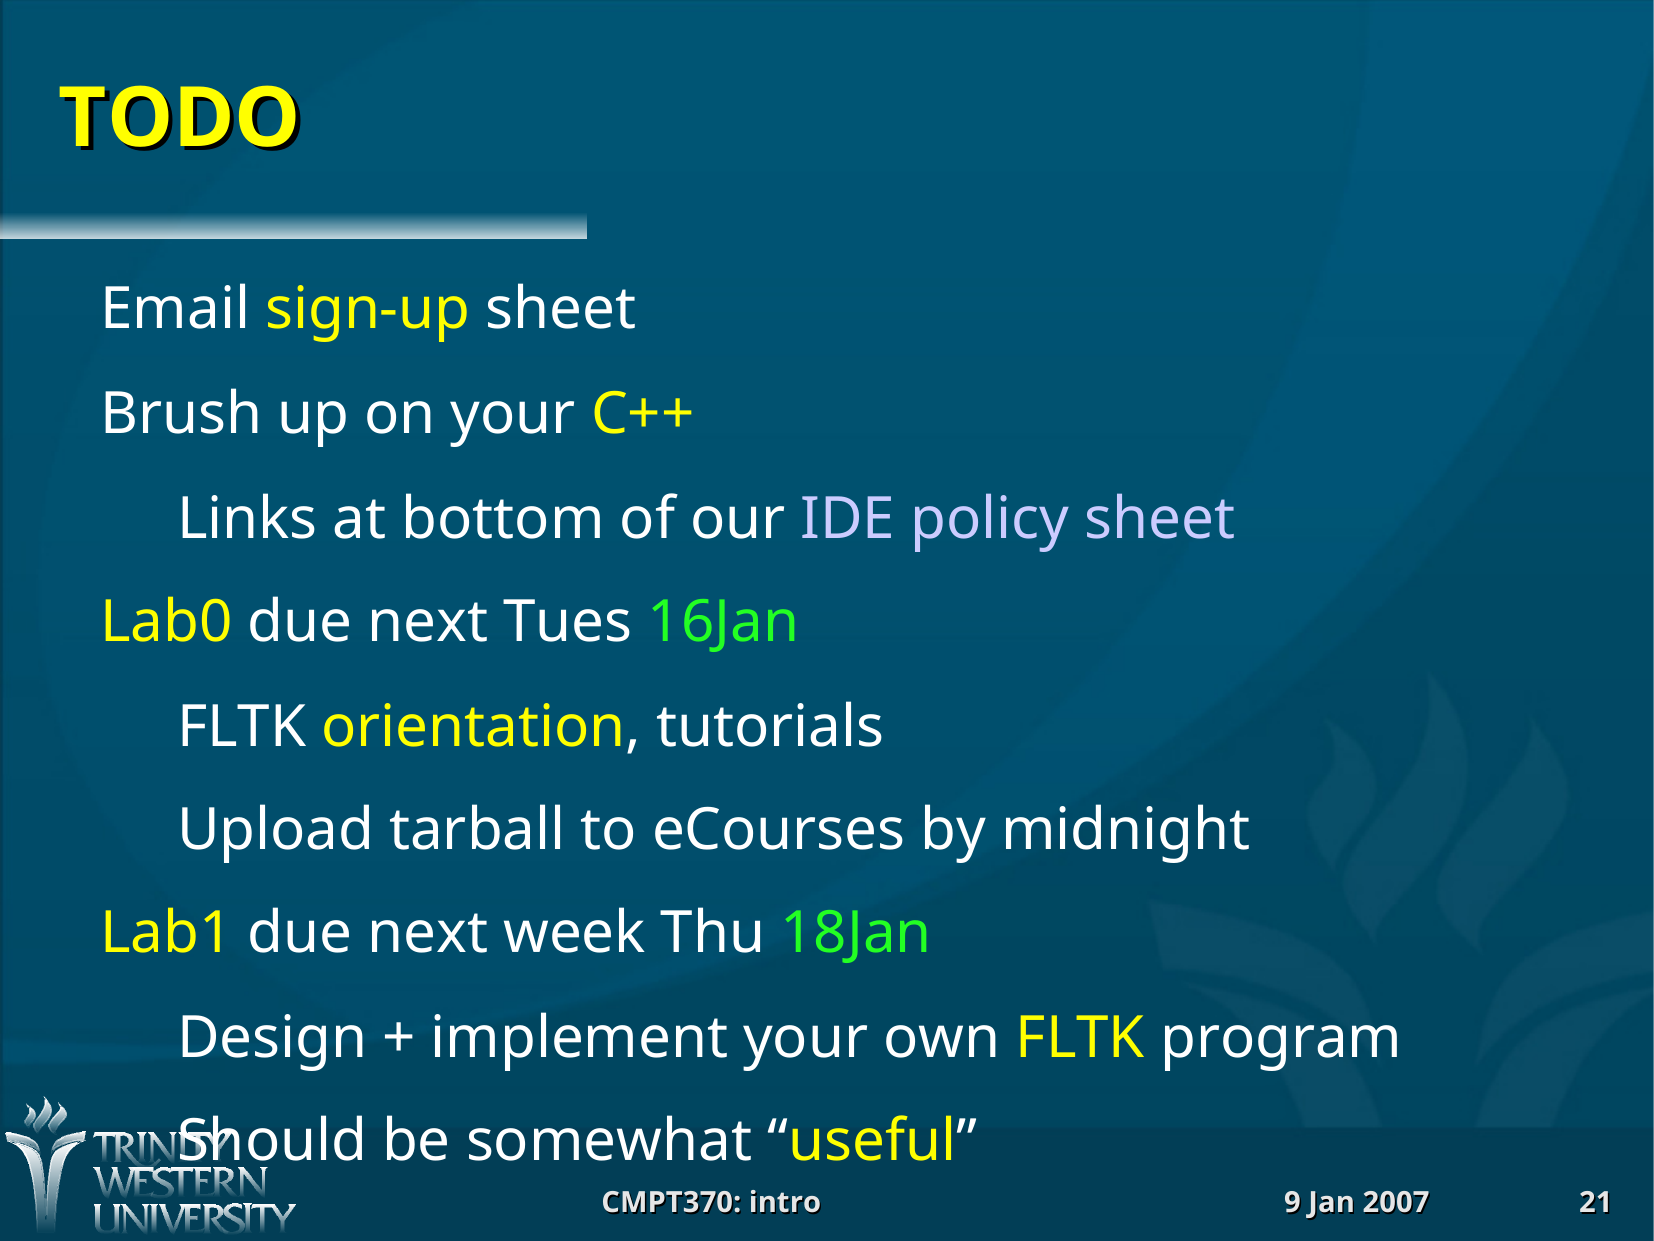

# TODO
Email sign-up sheet
Brush up on your C++
Links at bottom of our IDE policy sheet
Lab0 due next Tues 16Jan
FLTK orientation, tutorials
Upload tarball to eCourses by midnight
Lab1 due next week Thu 18Jan
Design + implement your own FLTK program
Should be somewhat “useful”
CMPT370: intro
9 Jan 2007
21